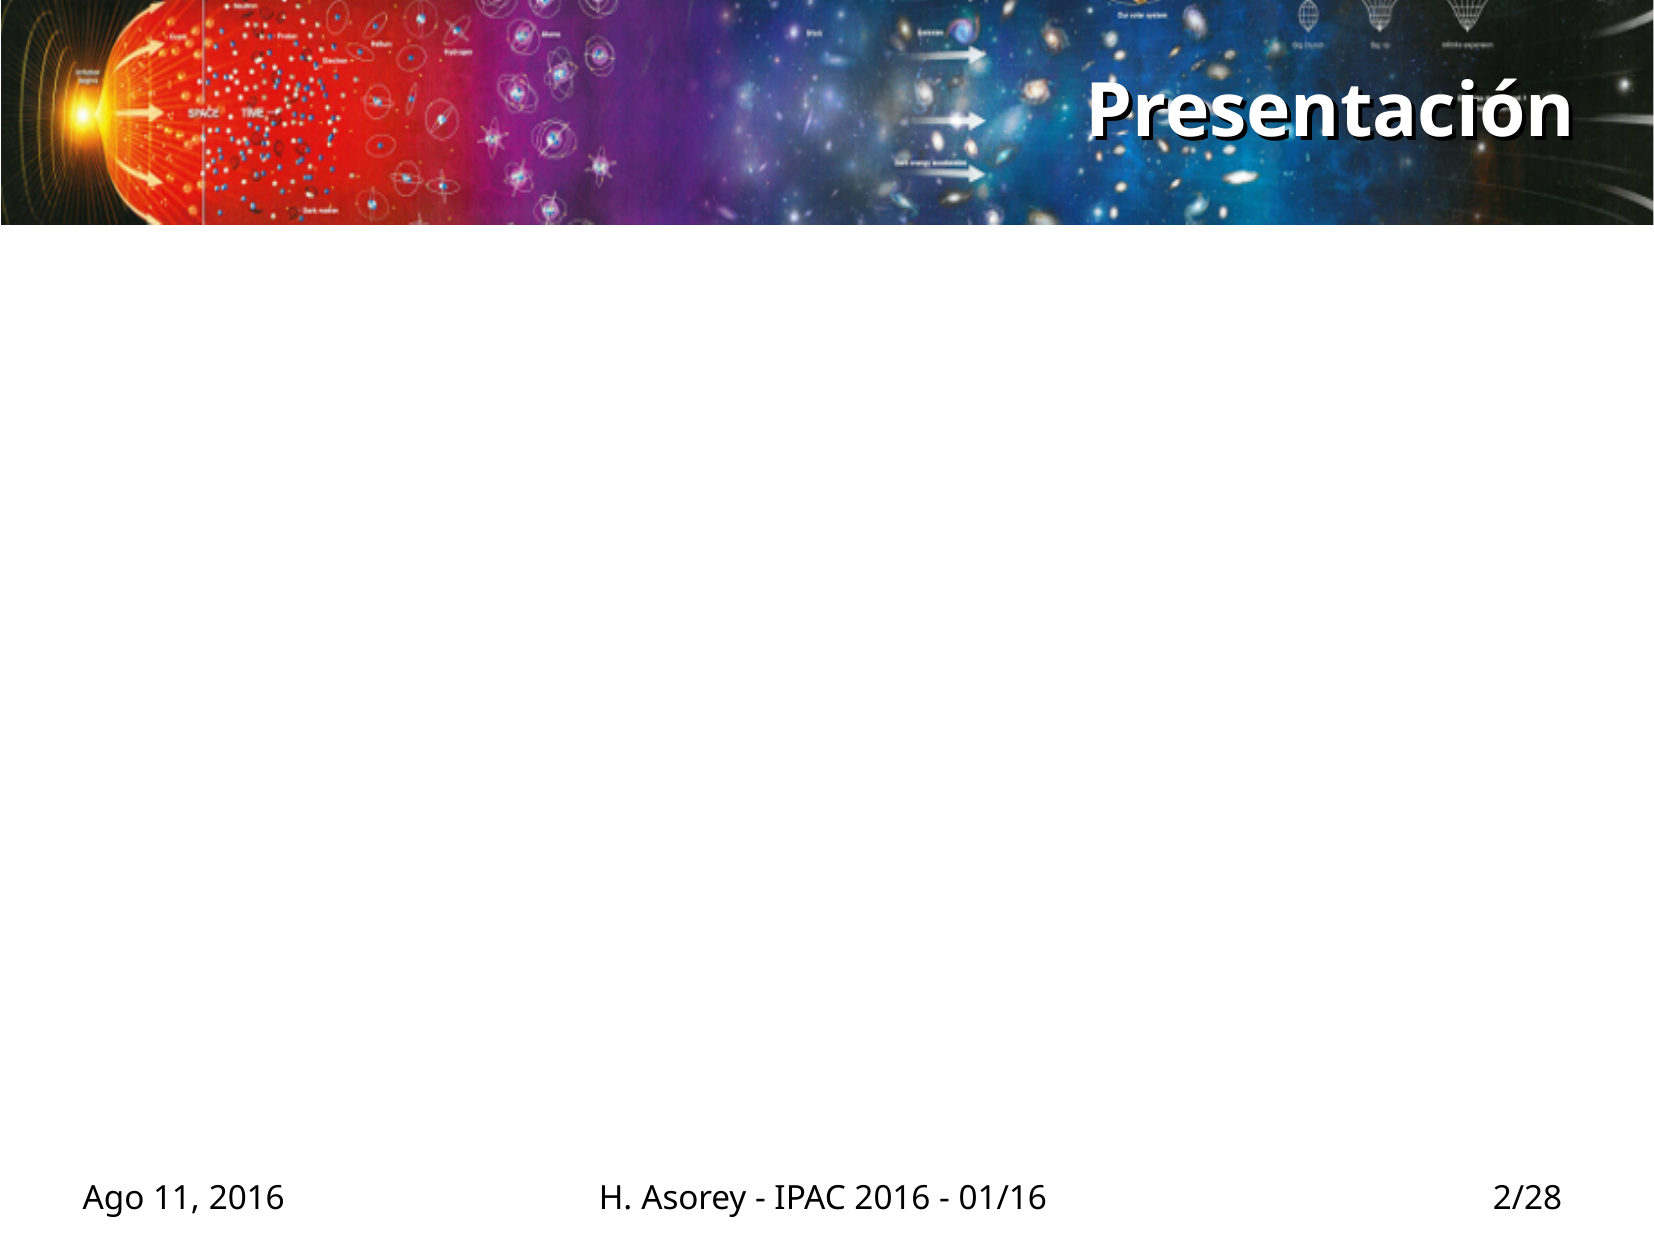

# Presentación
Ago 11, 2016
H. Asorey - IPAC 2016 - 01/16
2